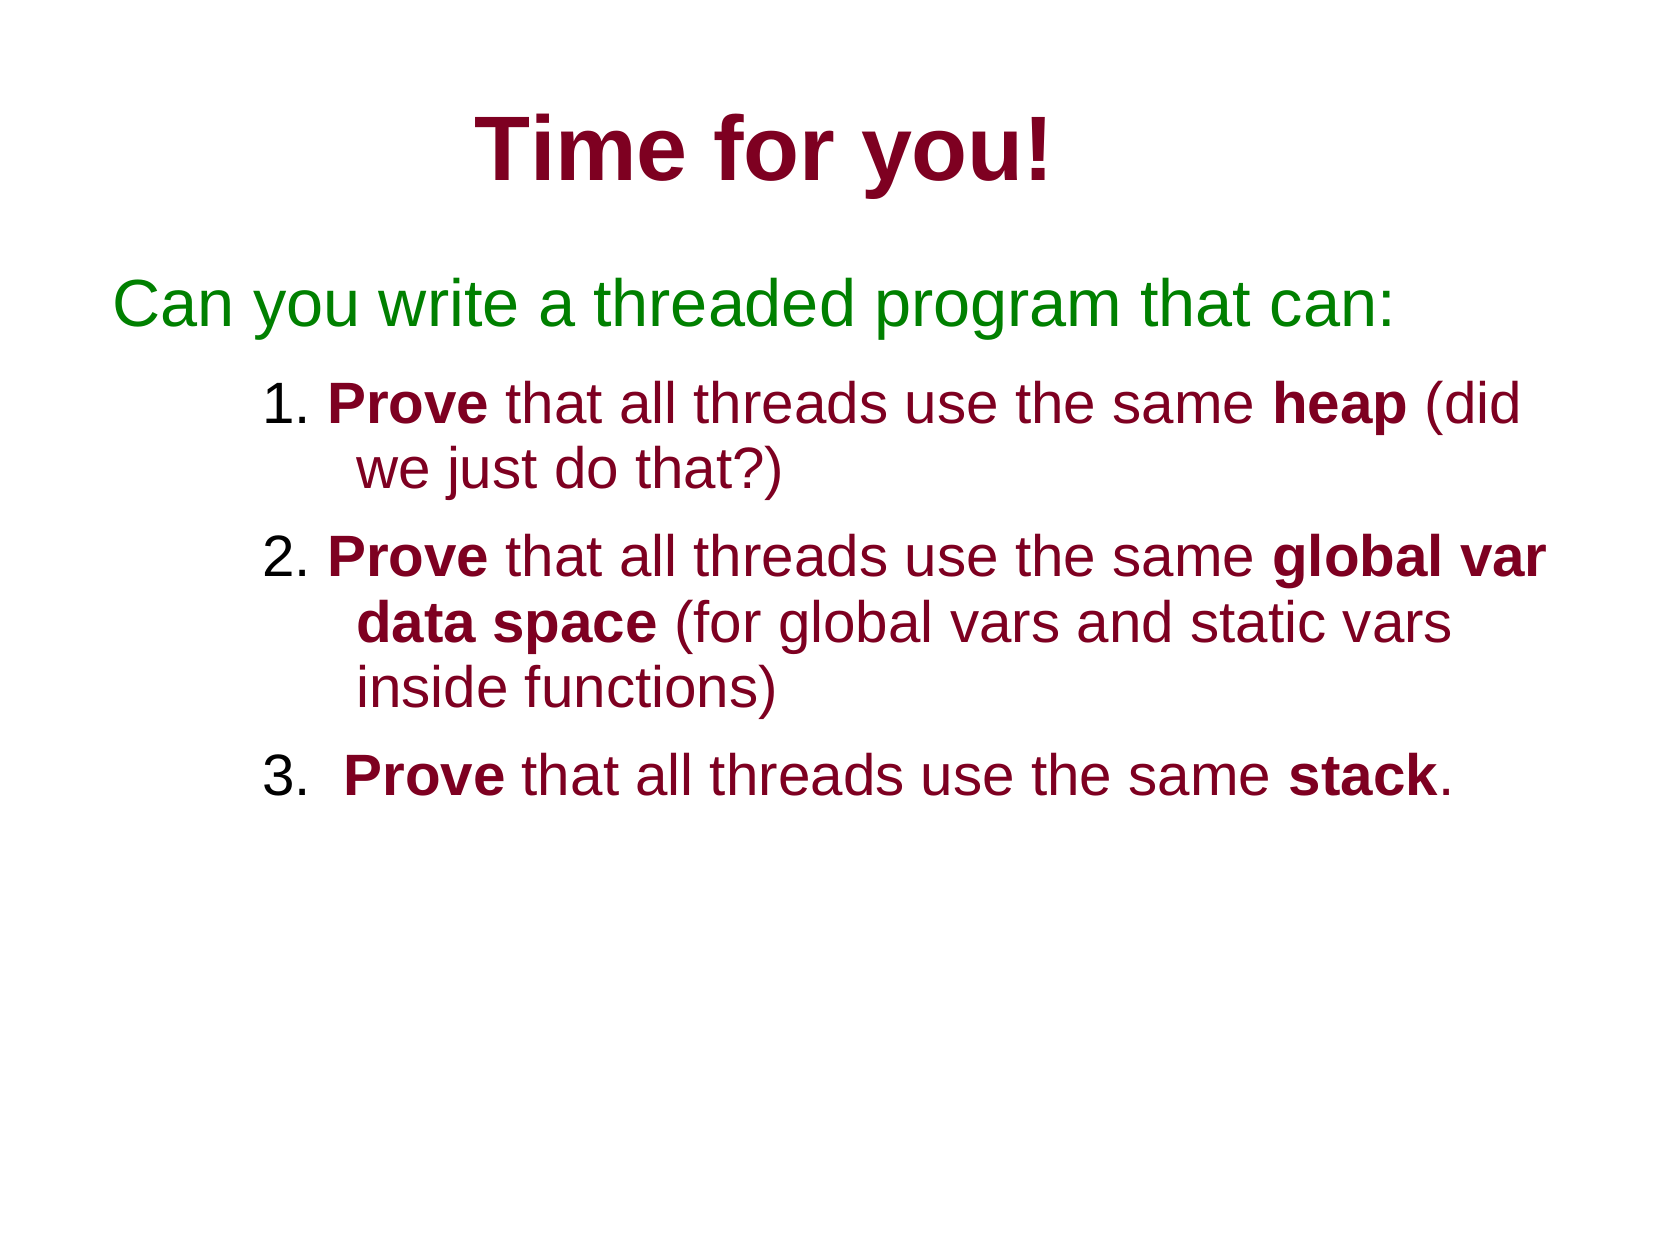

# Time for you!
Can you write a threaded program that can:
 Prove that all threads use the same heap (did we just do that?)
 Prove that all threads use the same global var data space (for global vars and static vars inside functions)
 Prove that all threads use the same stack.